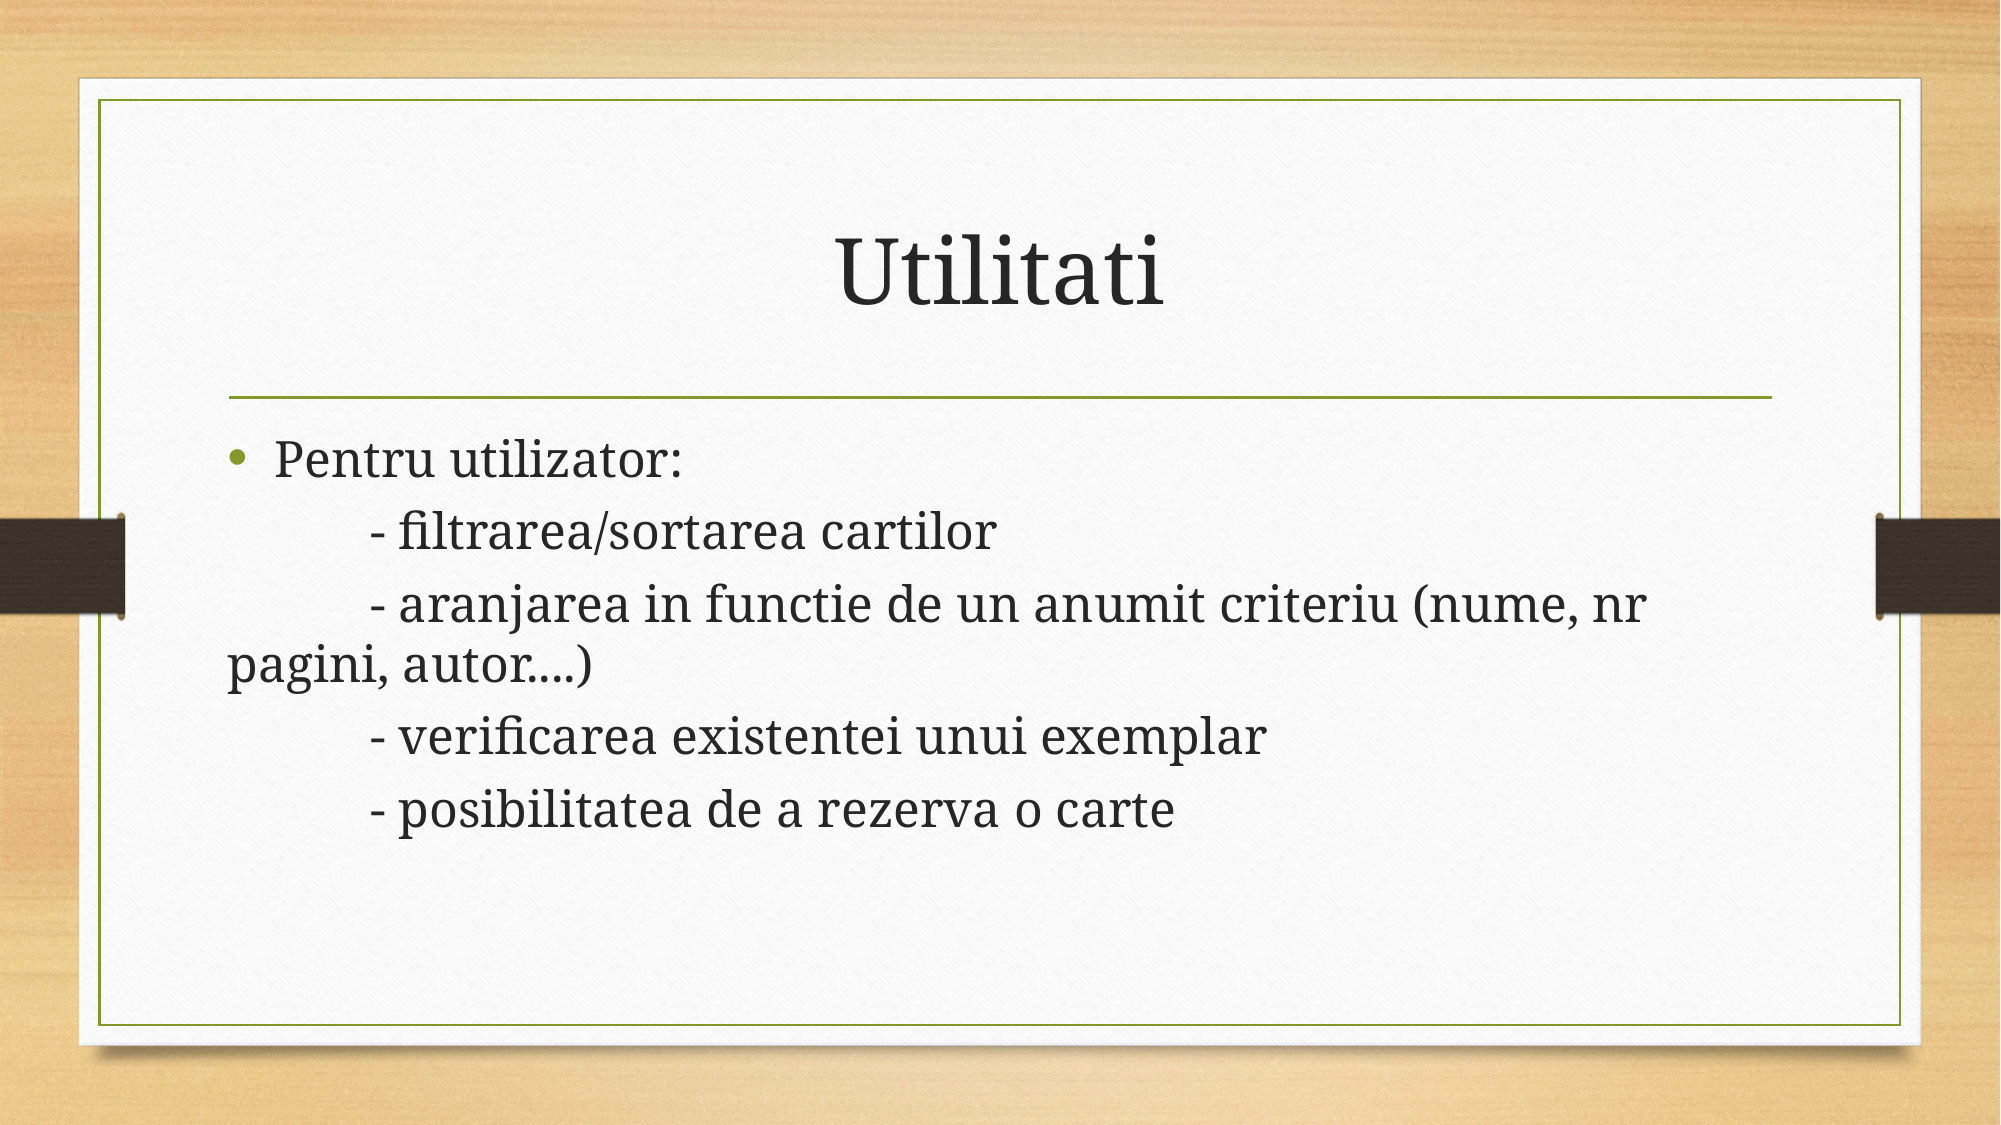

# Utilitati
Pentru utilizator:
 - filtrarea/sortarea cartilor
 - aranjarea in functie de un anumit criteriu (nume, nr pagini, autor....)
 - verificarea existentei unui exemplar
 - posibilitatea de a rezerva o carte